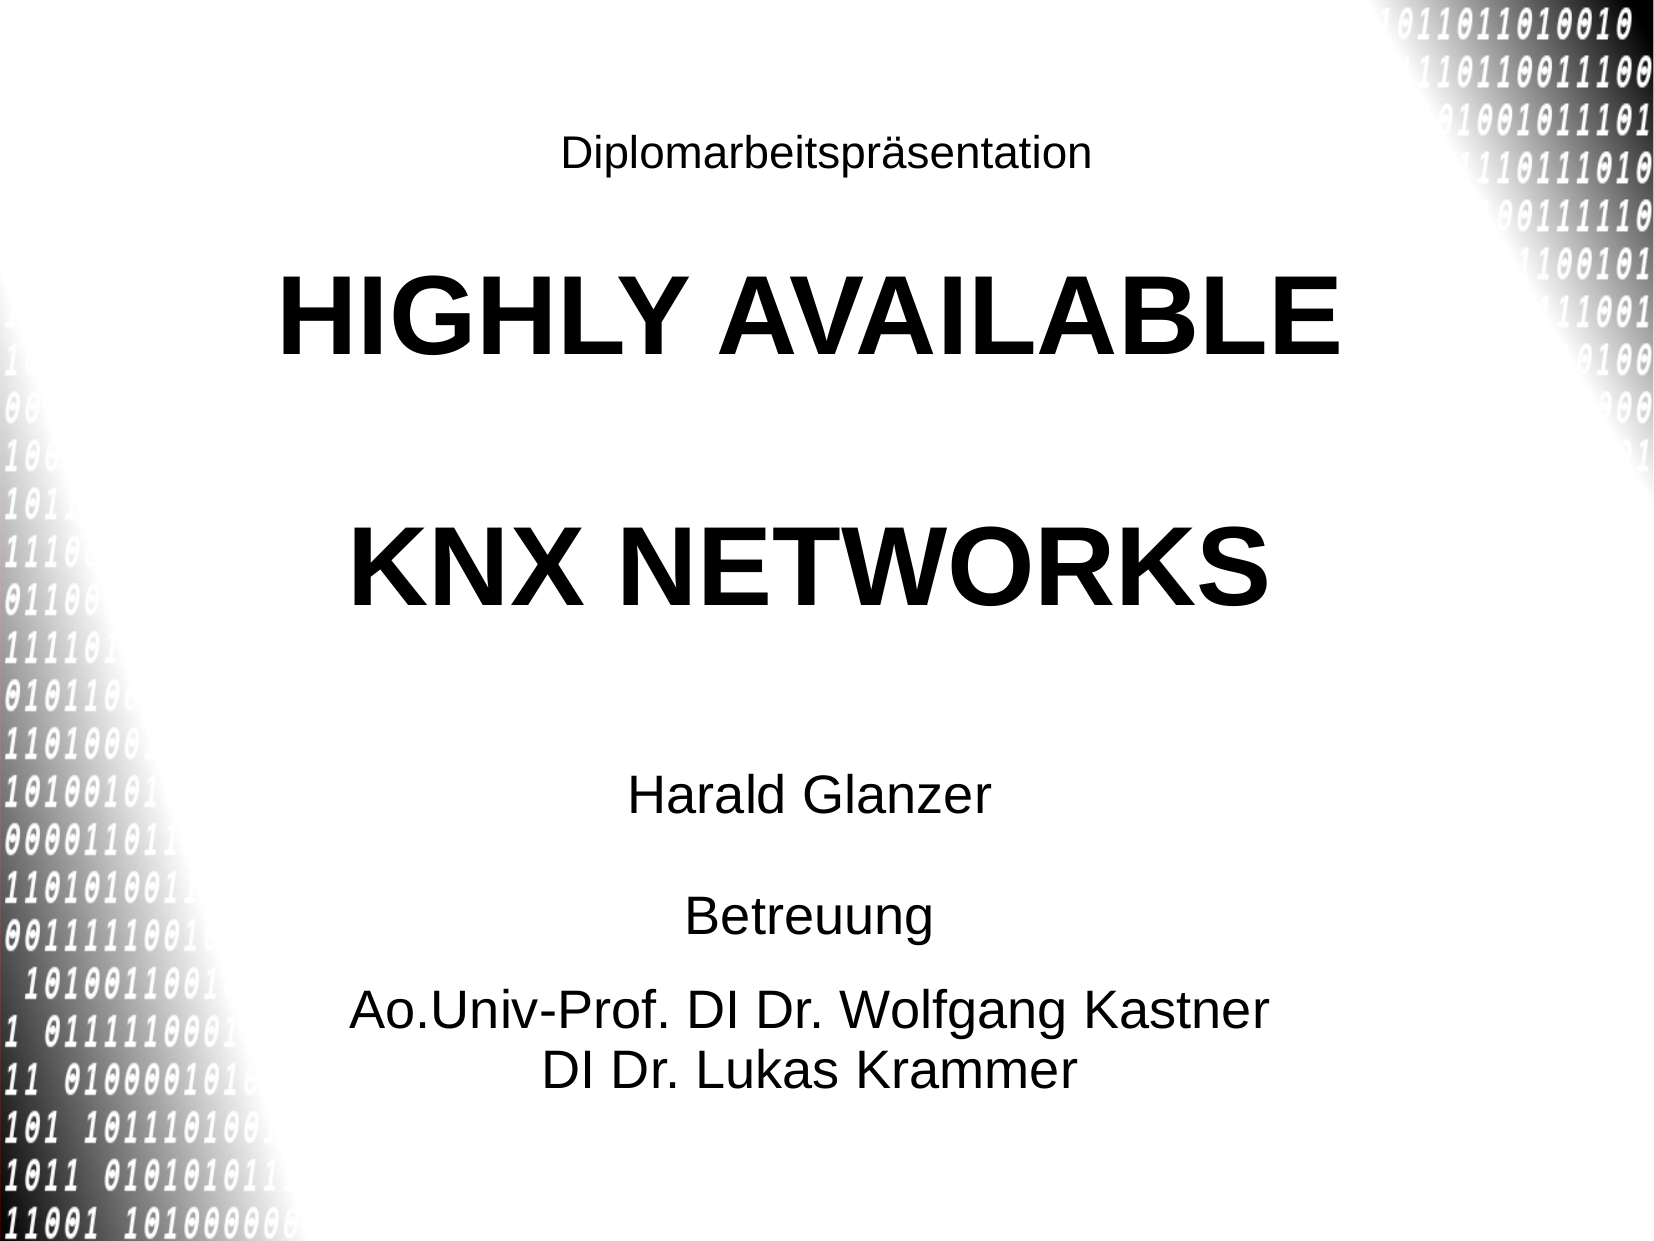

# Diplomarbeitspräsentation
HIGHLY AVAILABLE
KNX NETWORKS
Harald Glanzer
Betreuung
Ao.Univ-Prof. DI Dr. Wolfgang Kastner
DI Dr. Lukas Krammer